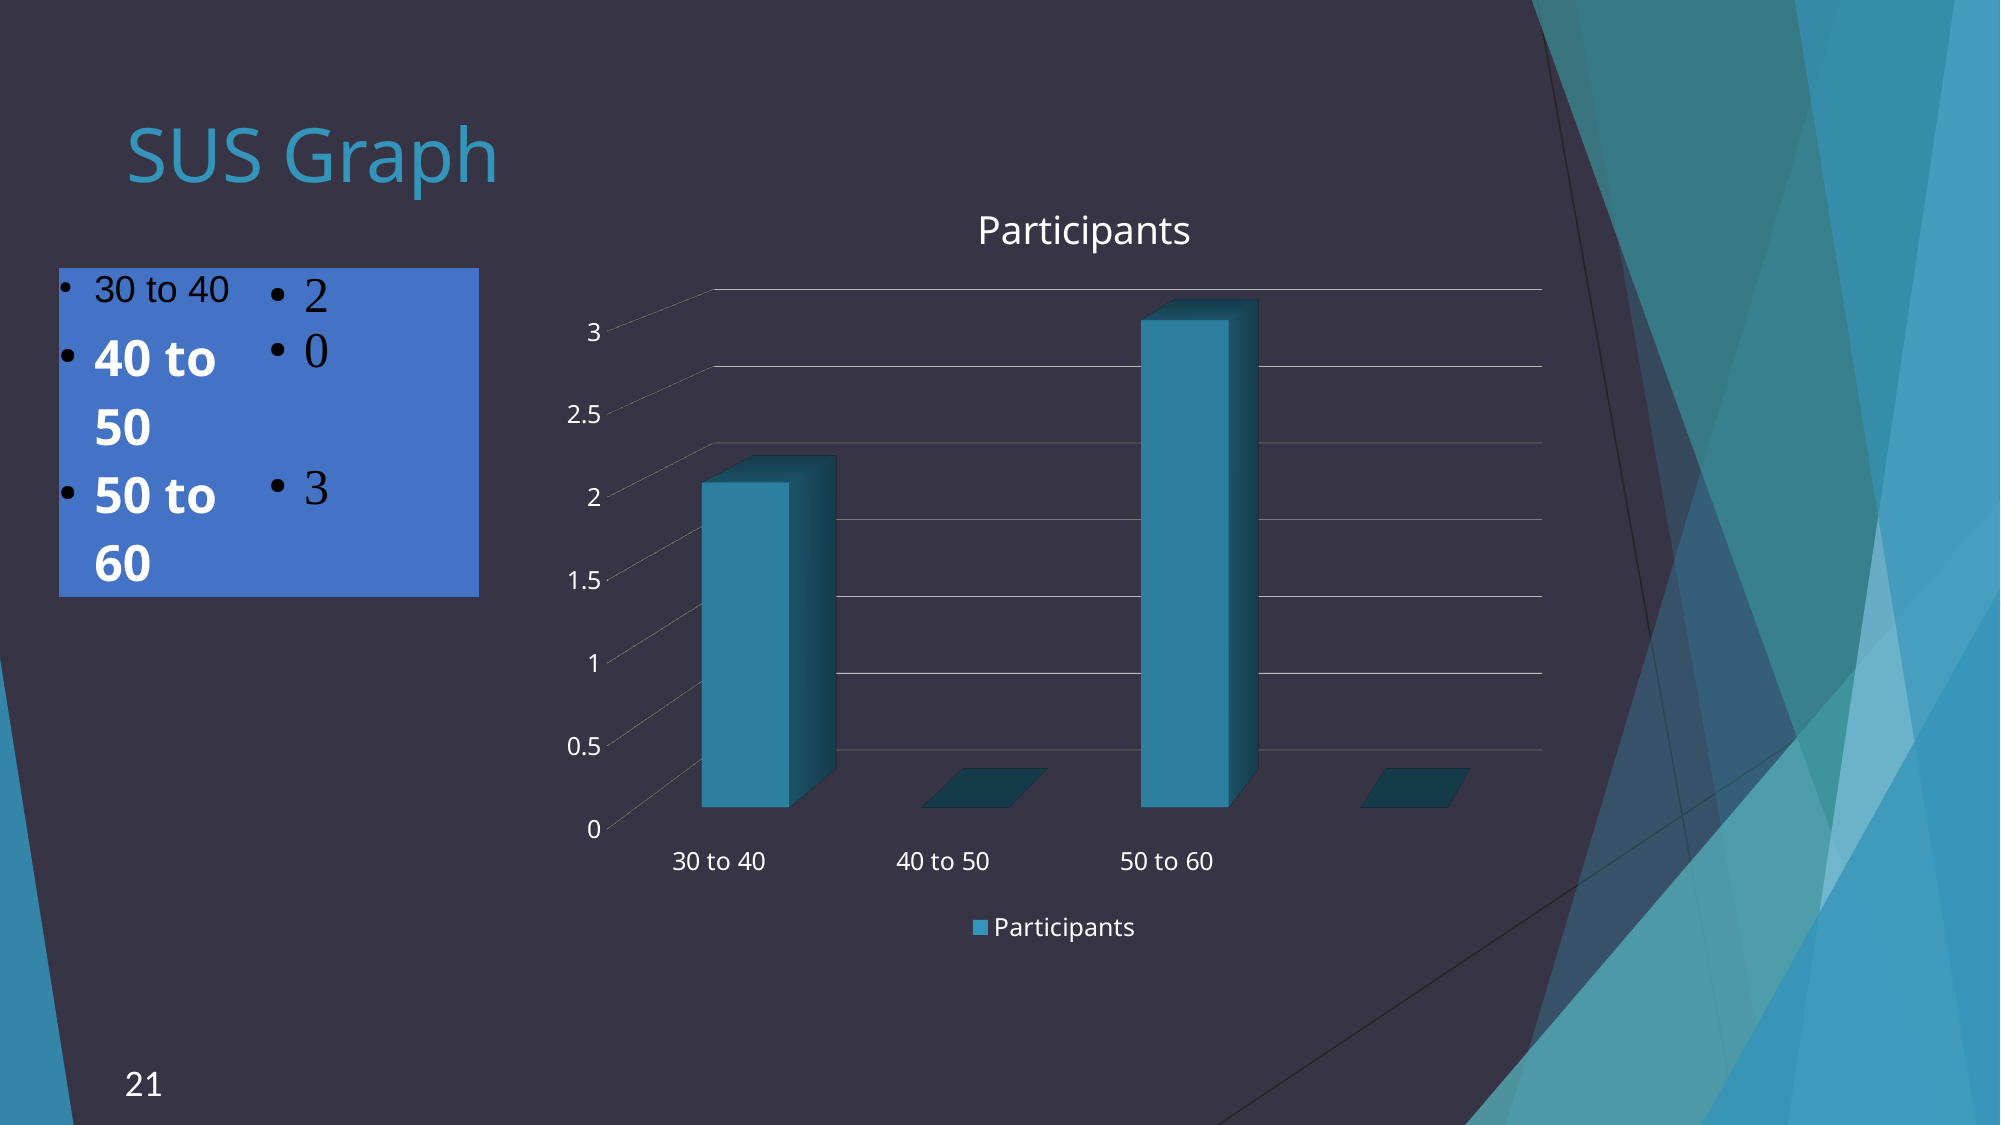

# SUS Graph
[unsupported chart]
| 30 to 40 | 2 |
| --- | --- |
| 40 to 50 | 0 |
| 50 to 60 | 3 |
21